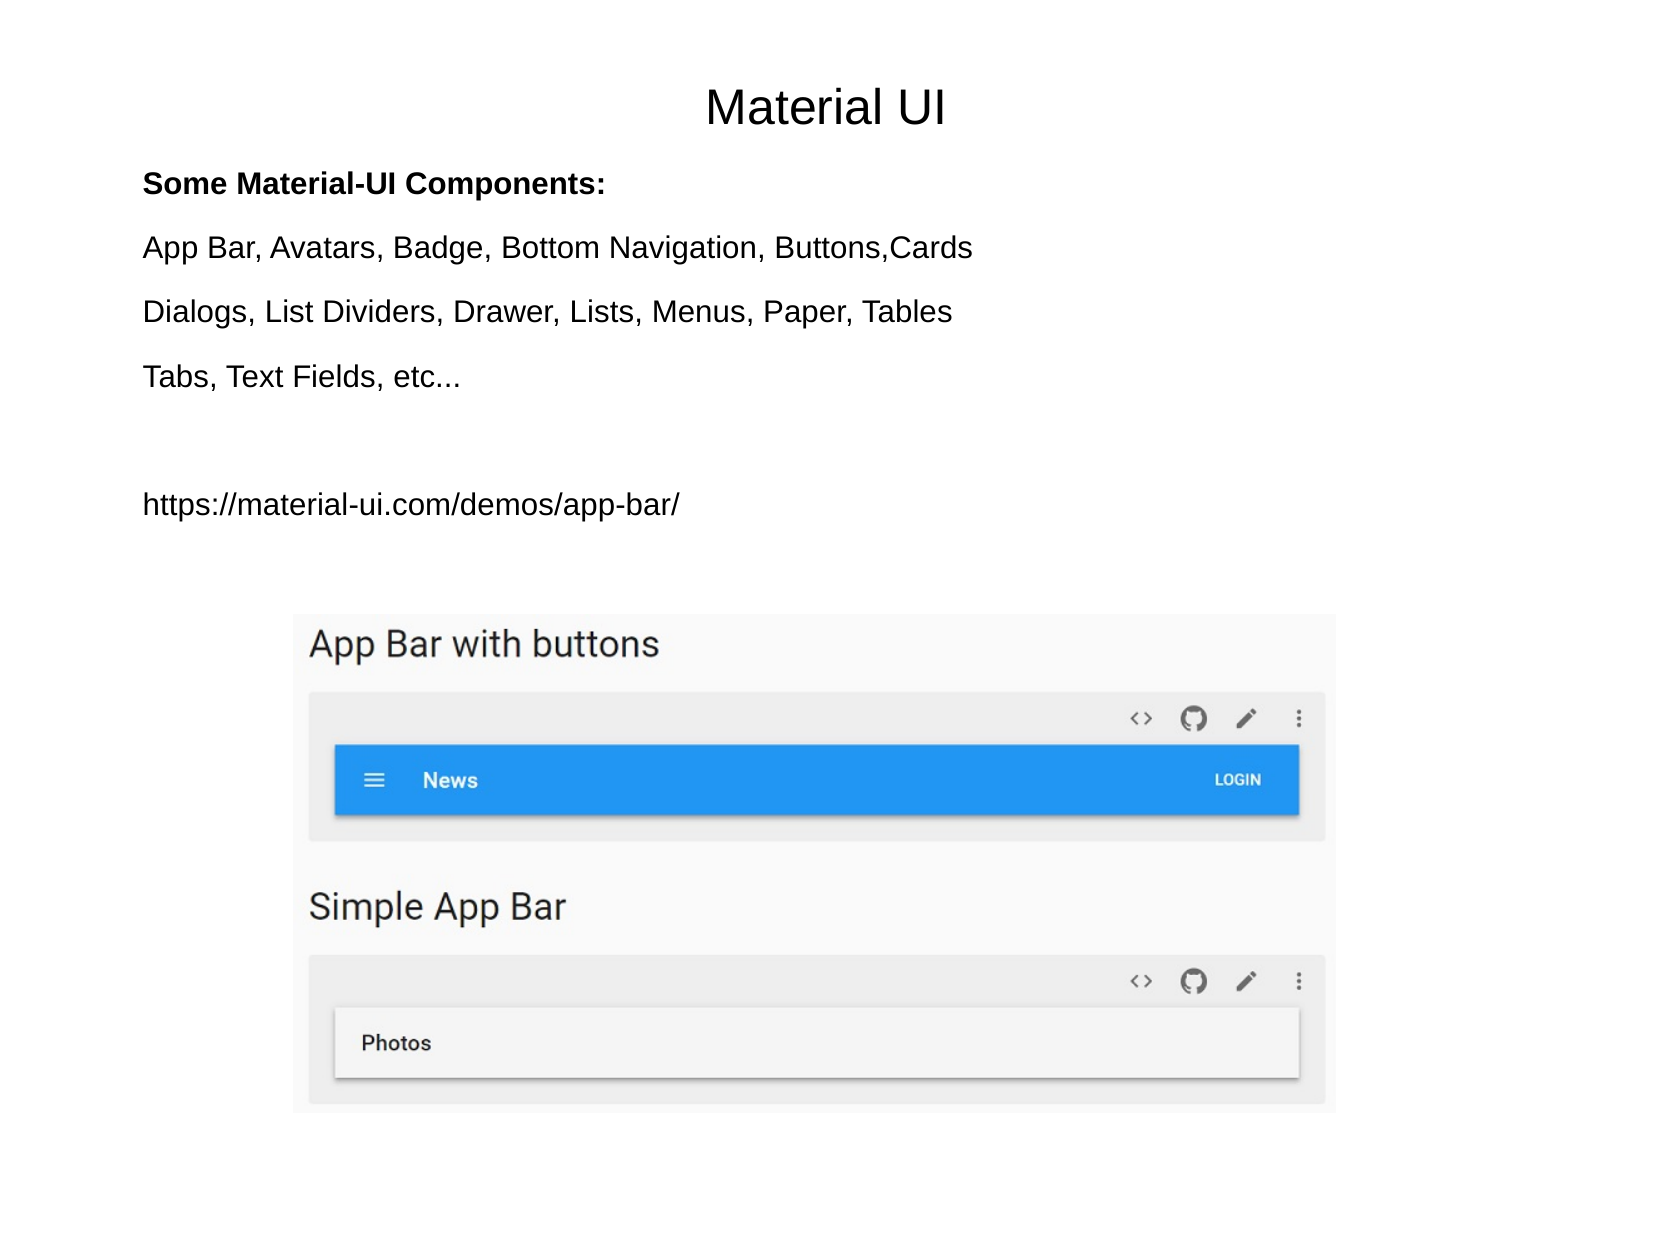

# Material UI
Some Material-UI Components:
App Bar, Avatars, Badge, Bottom Navigation, Buttons,Cards
Dialogs, List Dividers, Drawer, Lists, Menus, Paper, Tables
Tabs, Text Fields, etc...
https://material-ui.com/demos/app-bar/